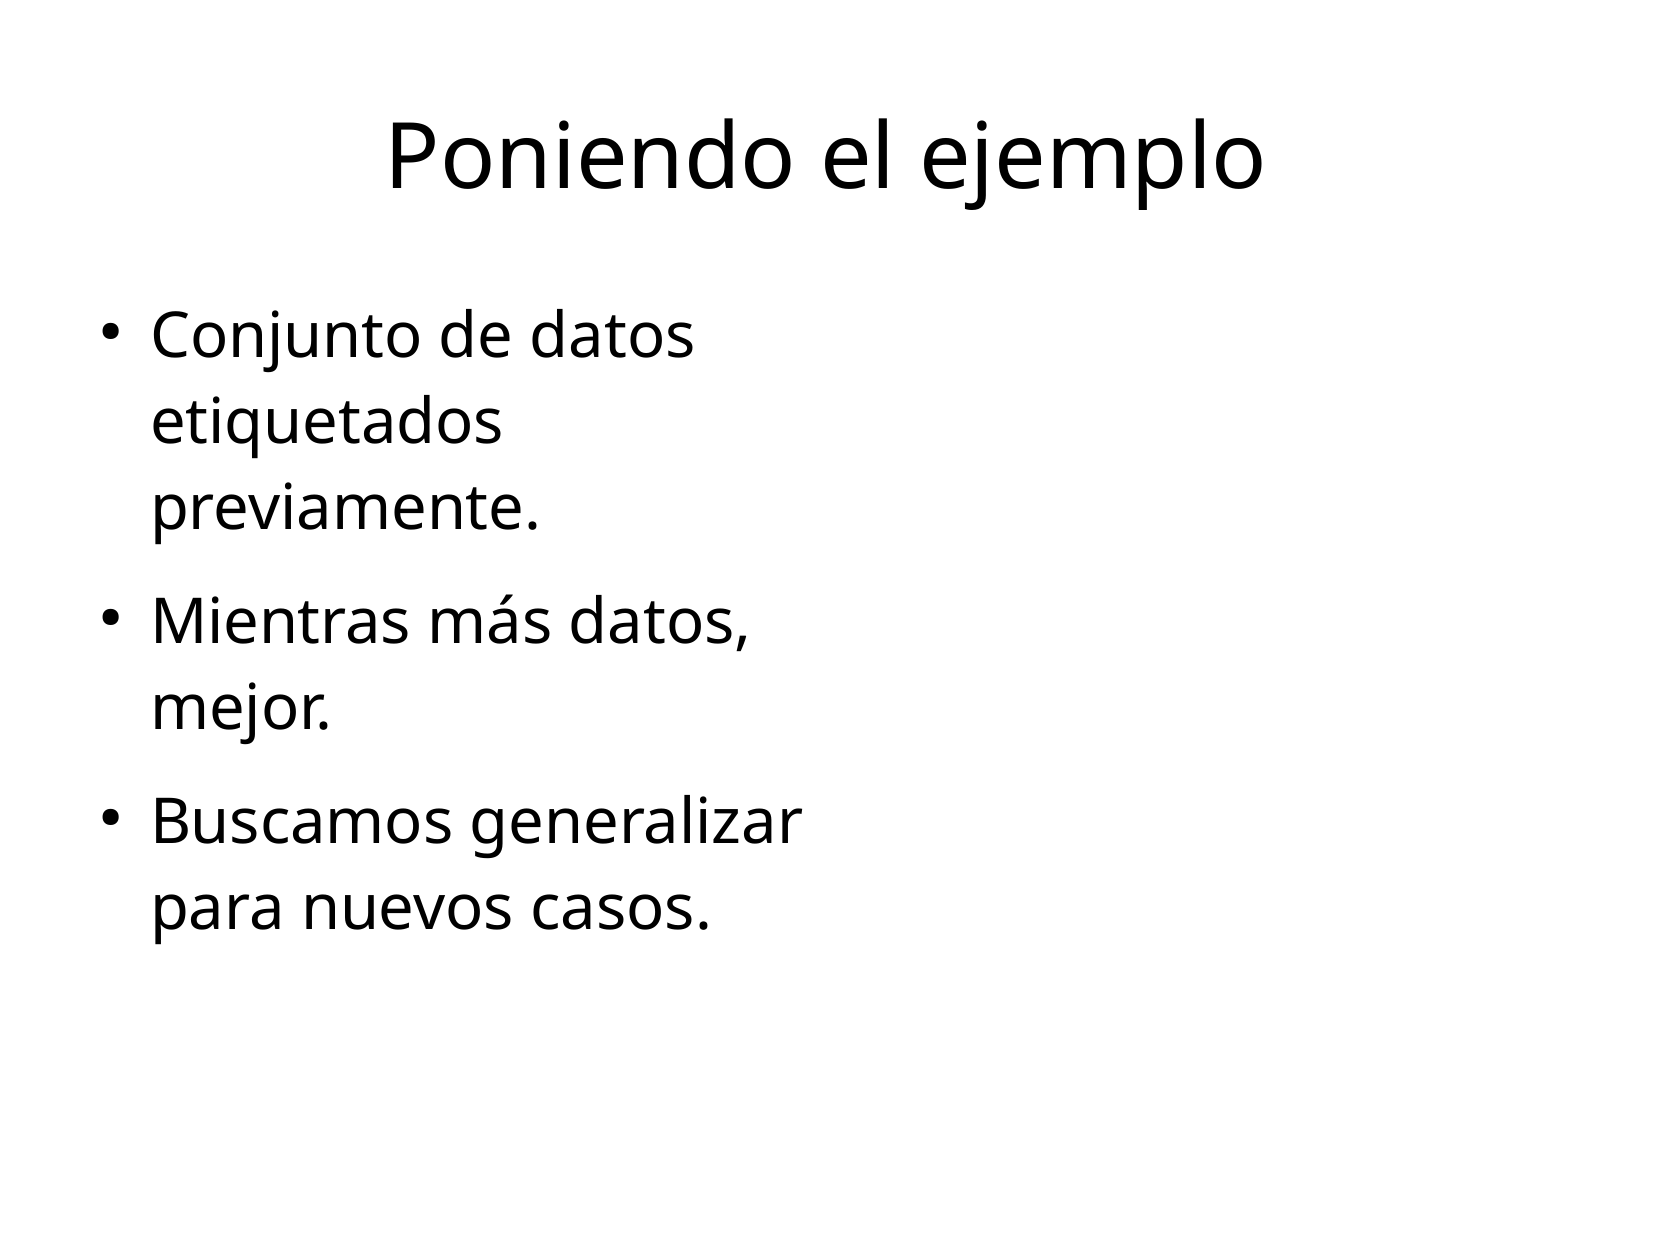

# Poniendo el ejemplo
Conjunto de datos etiquetados previamente.
Mientras más datos, mejor.
Buscamos generalizar para nuevos casos.